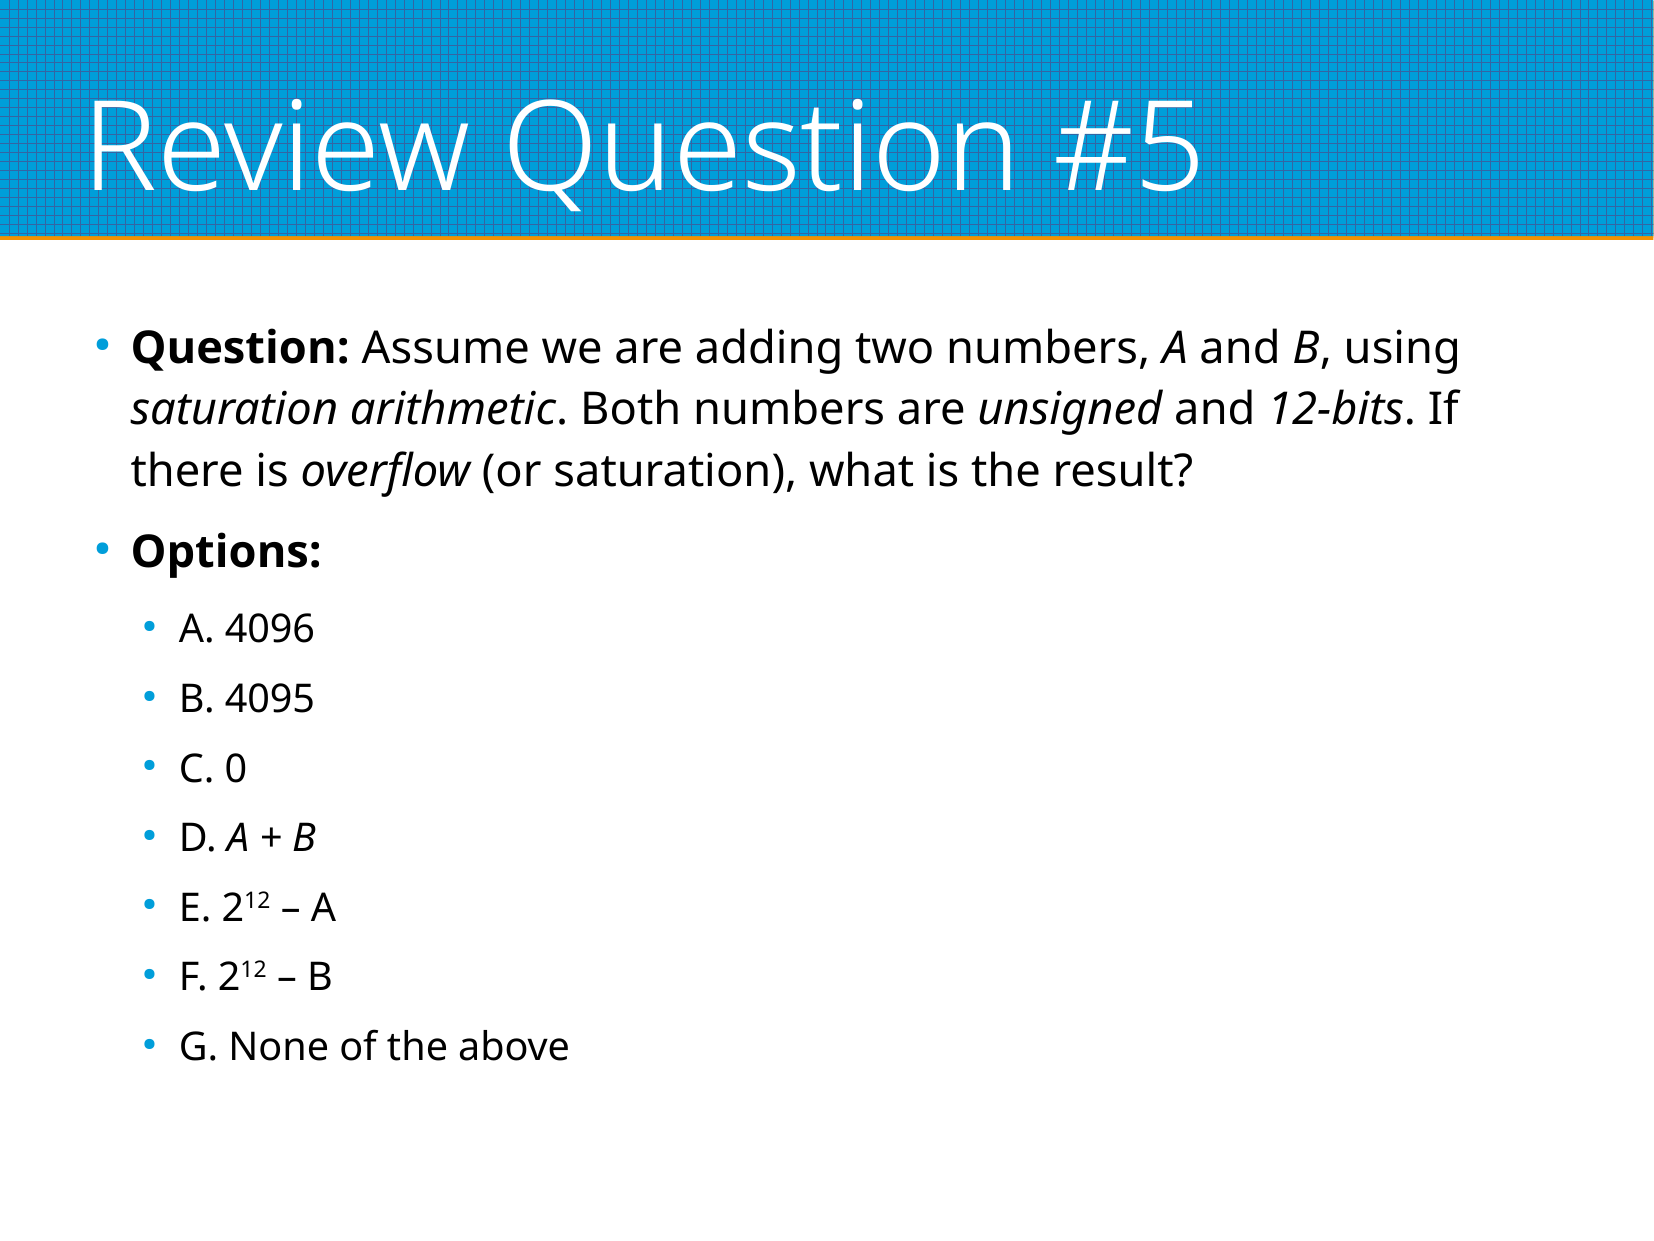

# Review Question #5
Question: Assume we are adding two numbers, A and B, using saturation arithmetic. Both numbers are unsigned and 12-bits. If there is overflow (or saturation), what is the result?
Options:
A. 4096
B. 4095
C. 0
D. A + B
E. 212 – A
F. 212 – B
G. None of the above